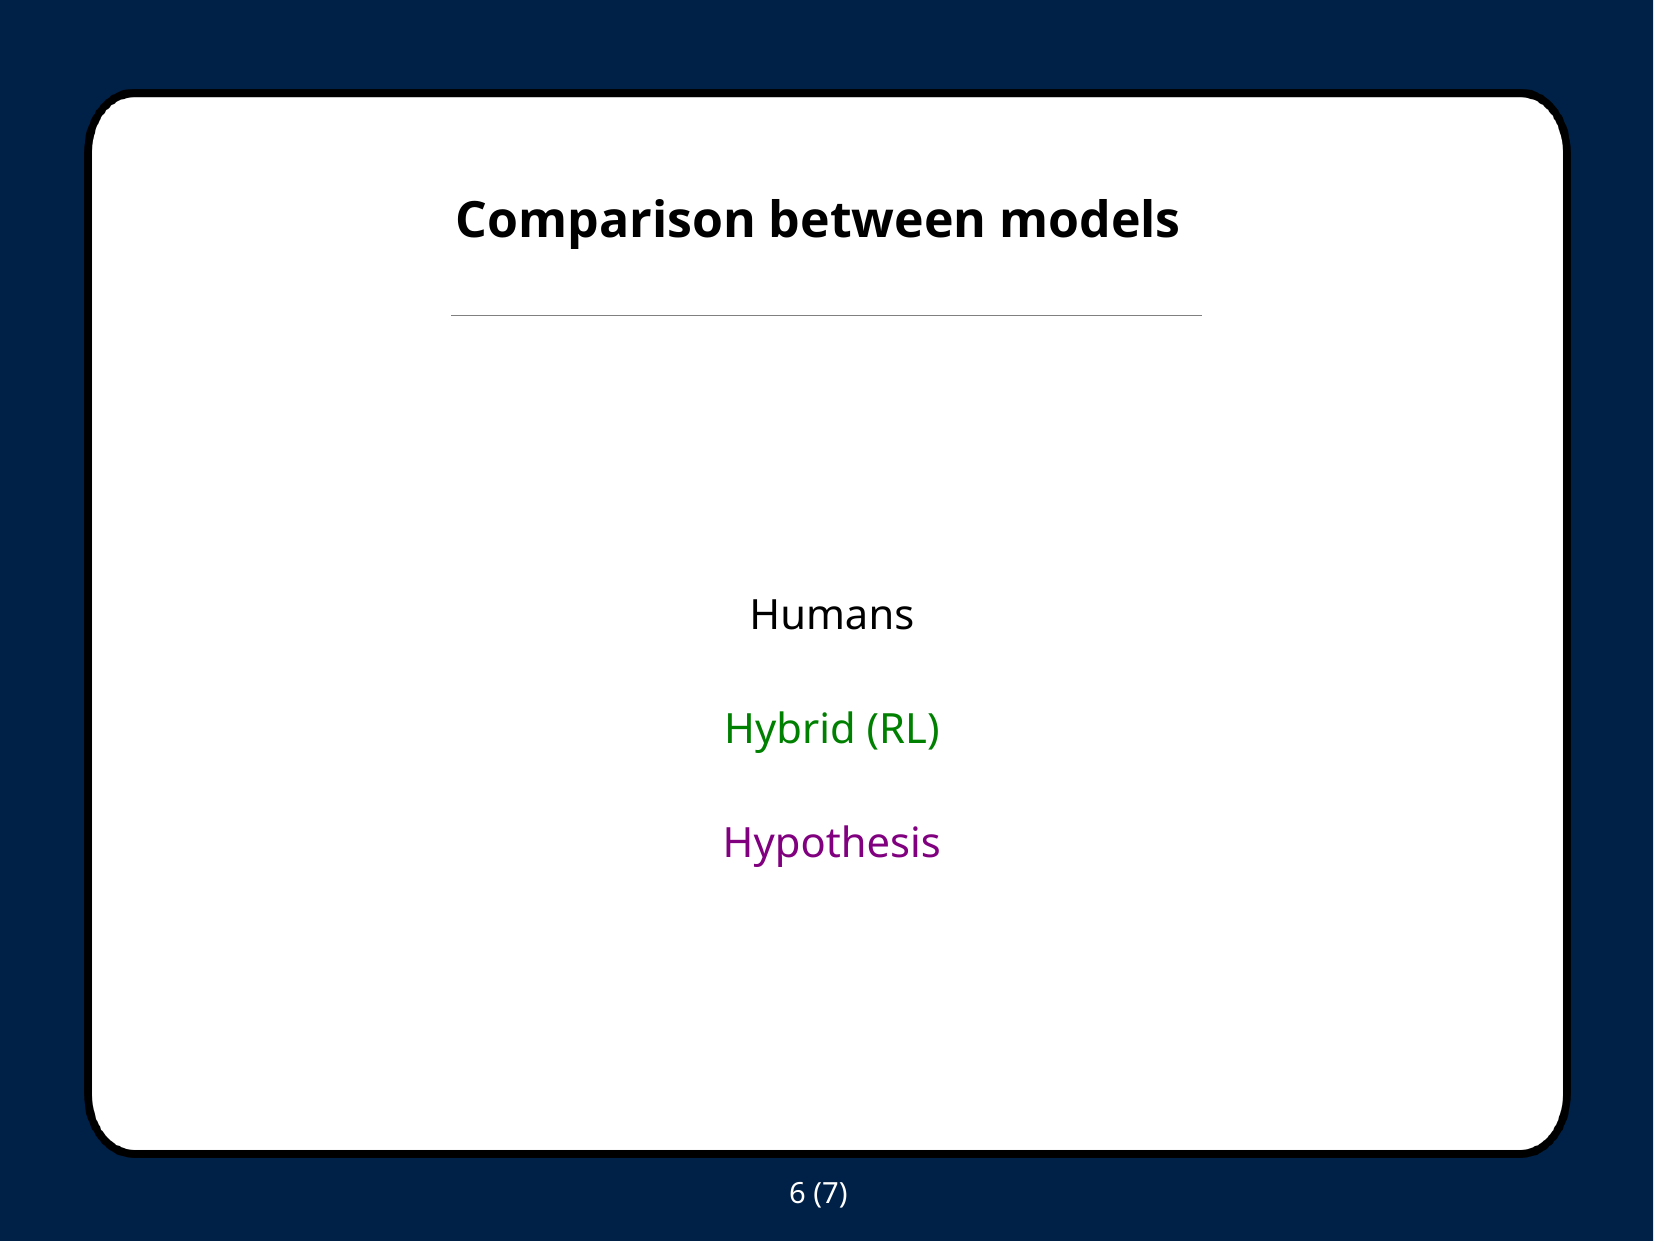

Comparison between models
# Humans Hybrid (RL) Hypothesis
6 (7)